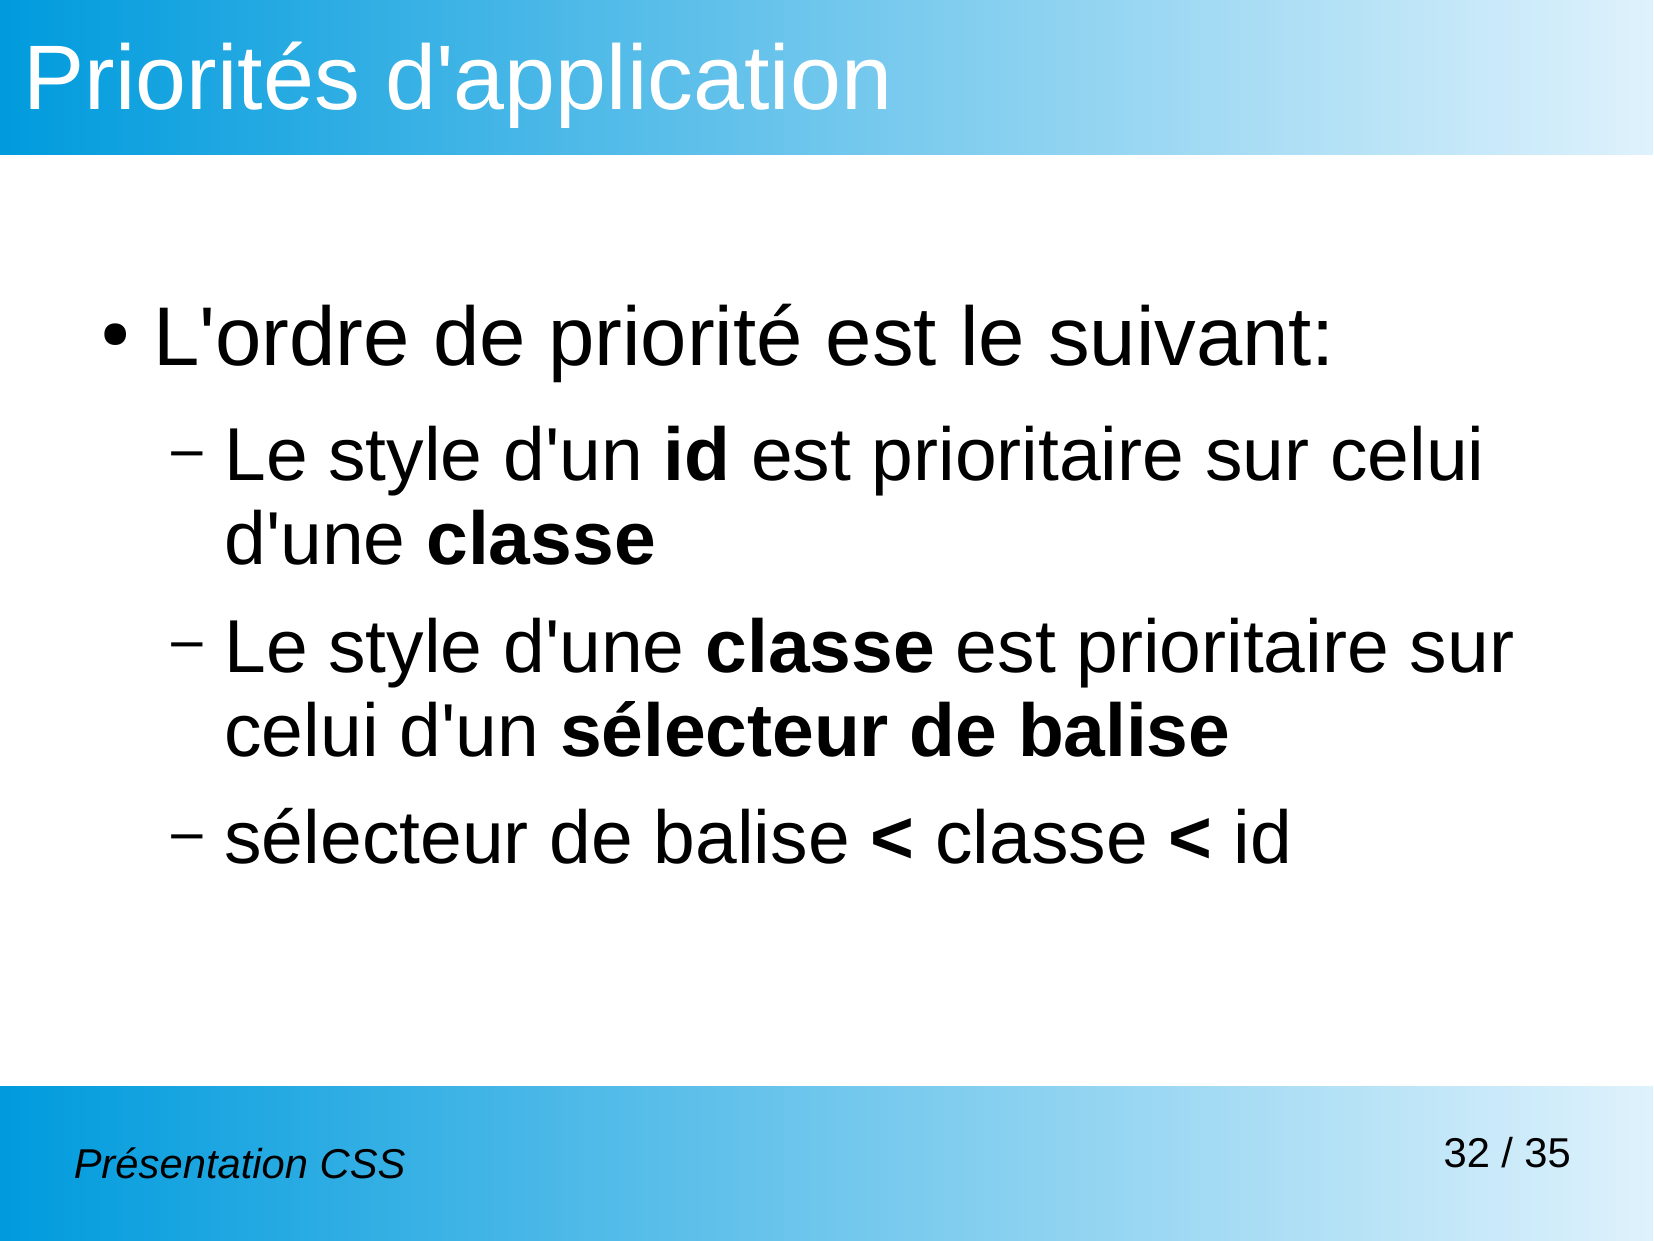

# Priorités d'application
L'ordre de priorité est le suivant:
Le style d'un id est prioritaire sur celui d'une classe
Le style d'une classe est prioritaire sur celui d'un sélecteur de balise
sélecteur de balise < classe < id